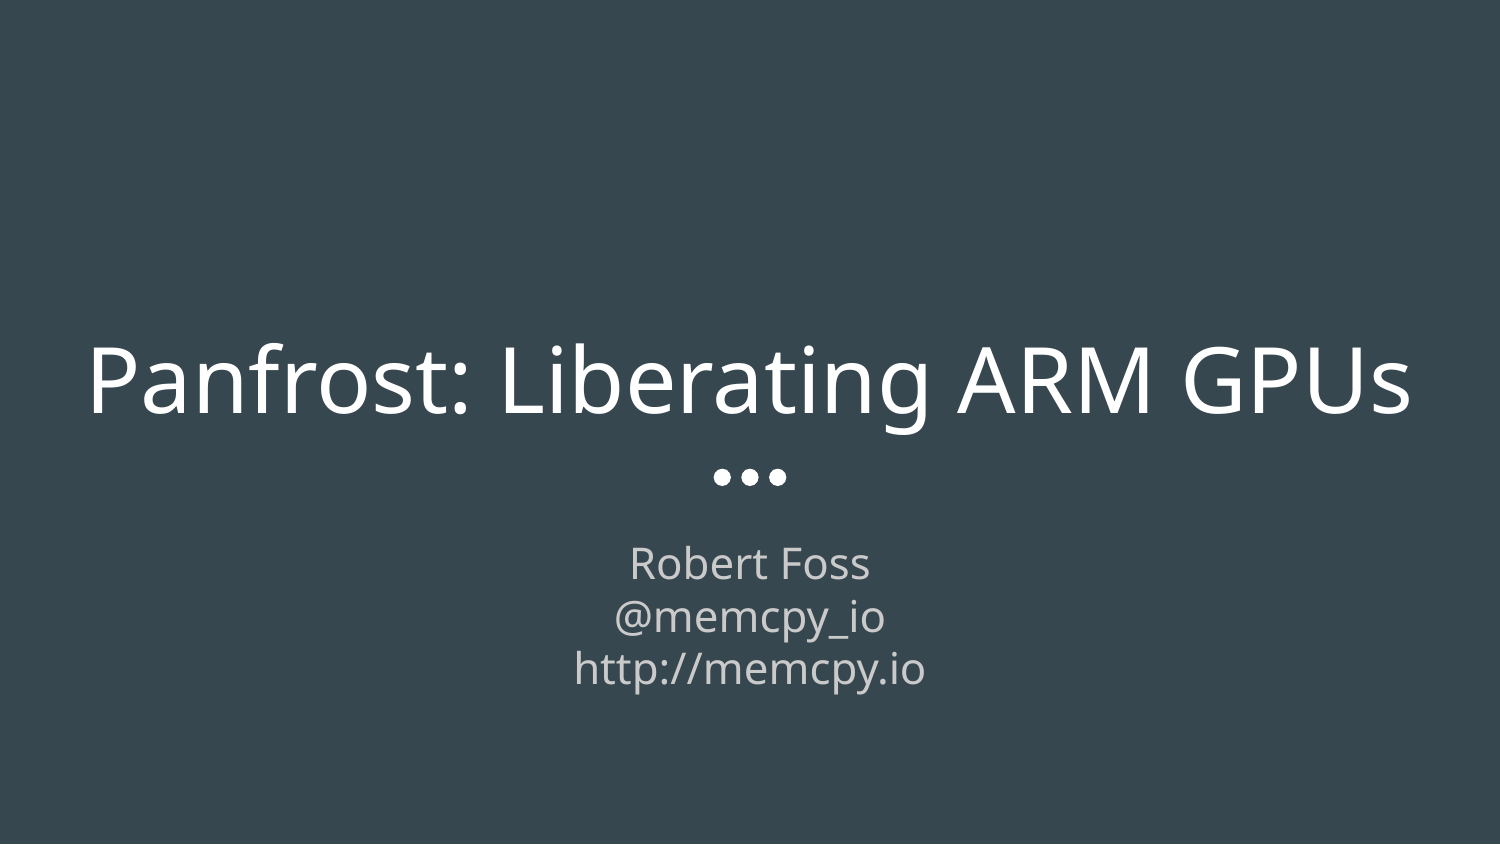

# Panfrost: Liberating ARM GPUs
Robert Foss
@memcpy_io
http://memcpy.io